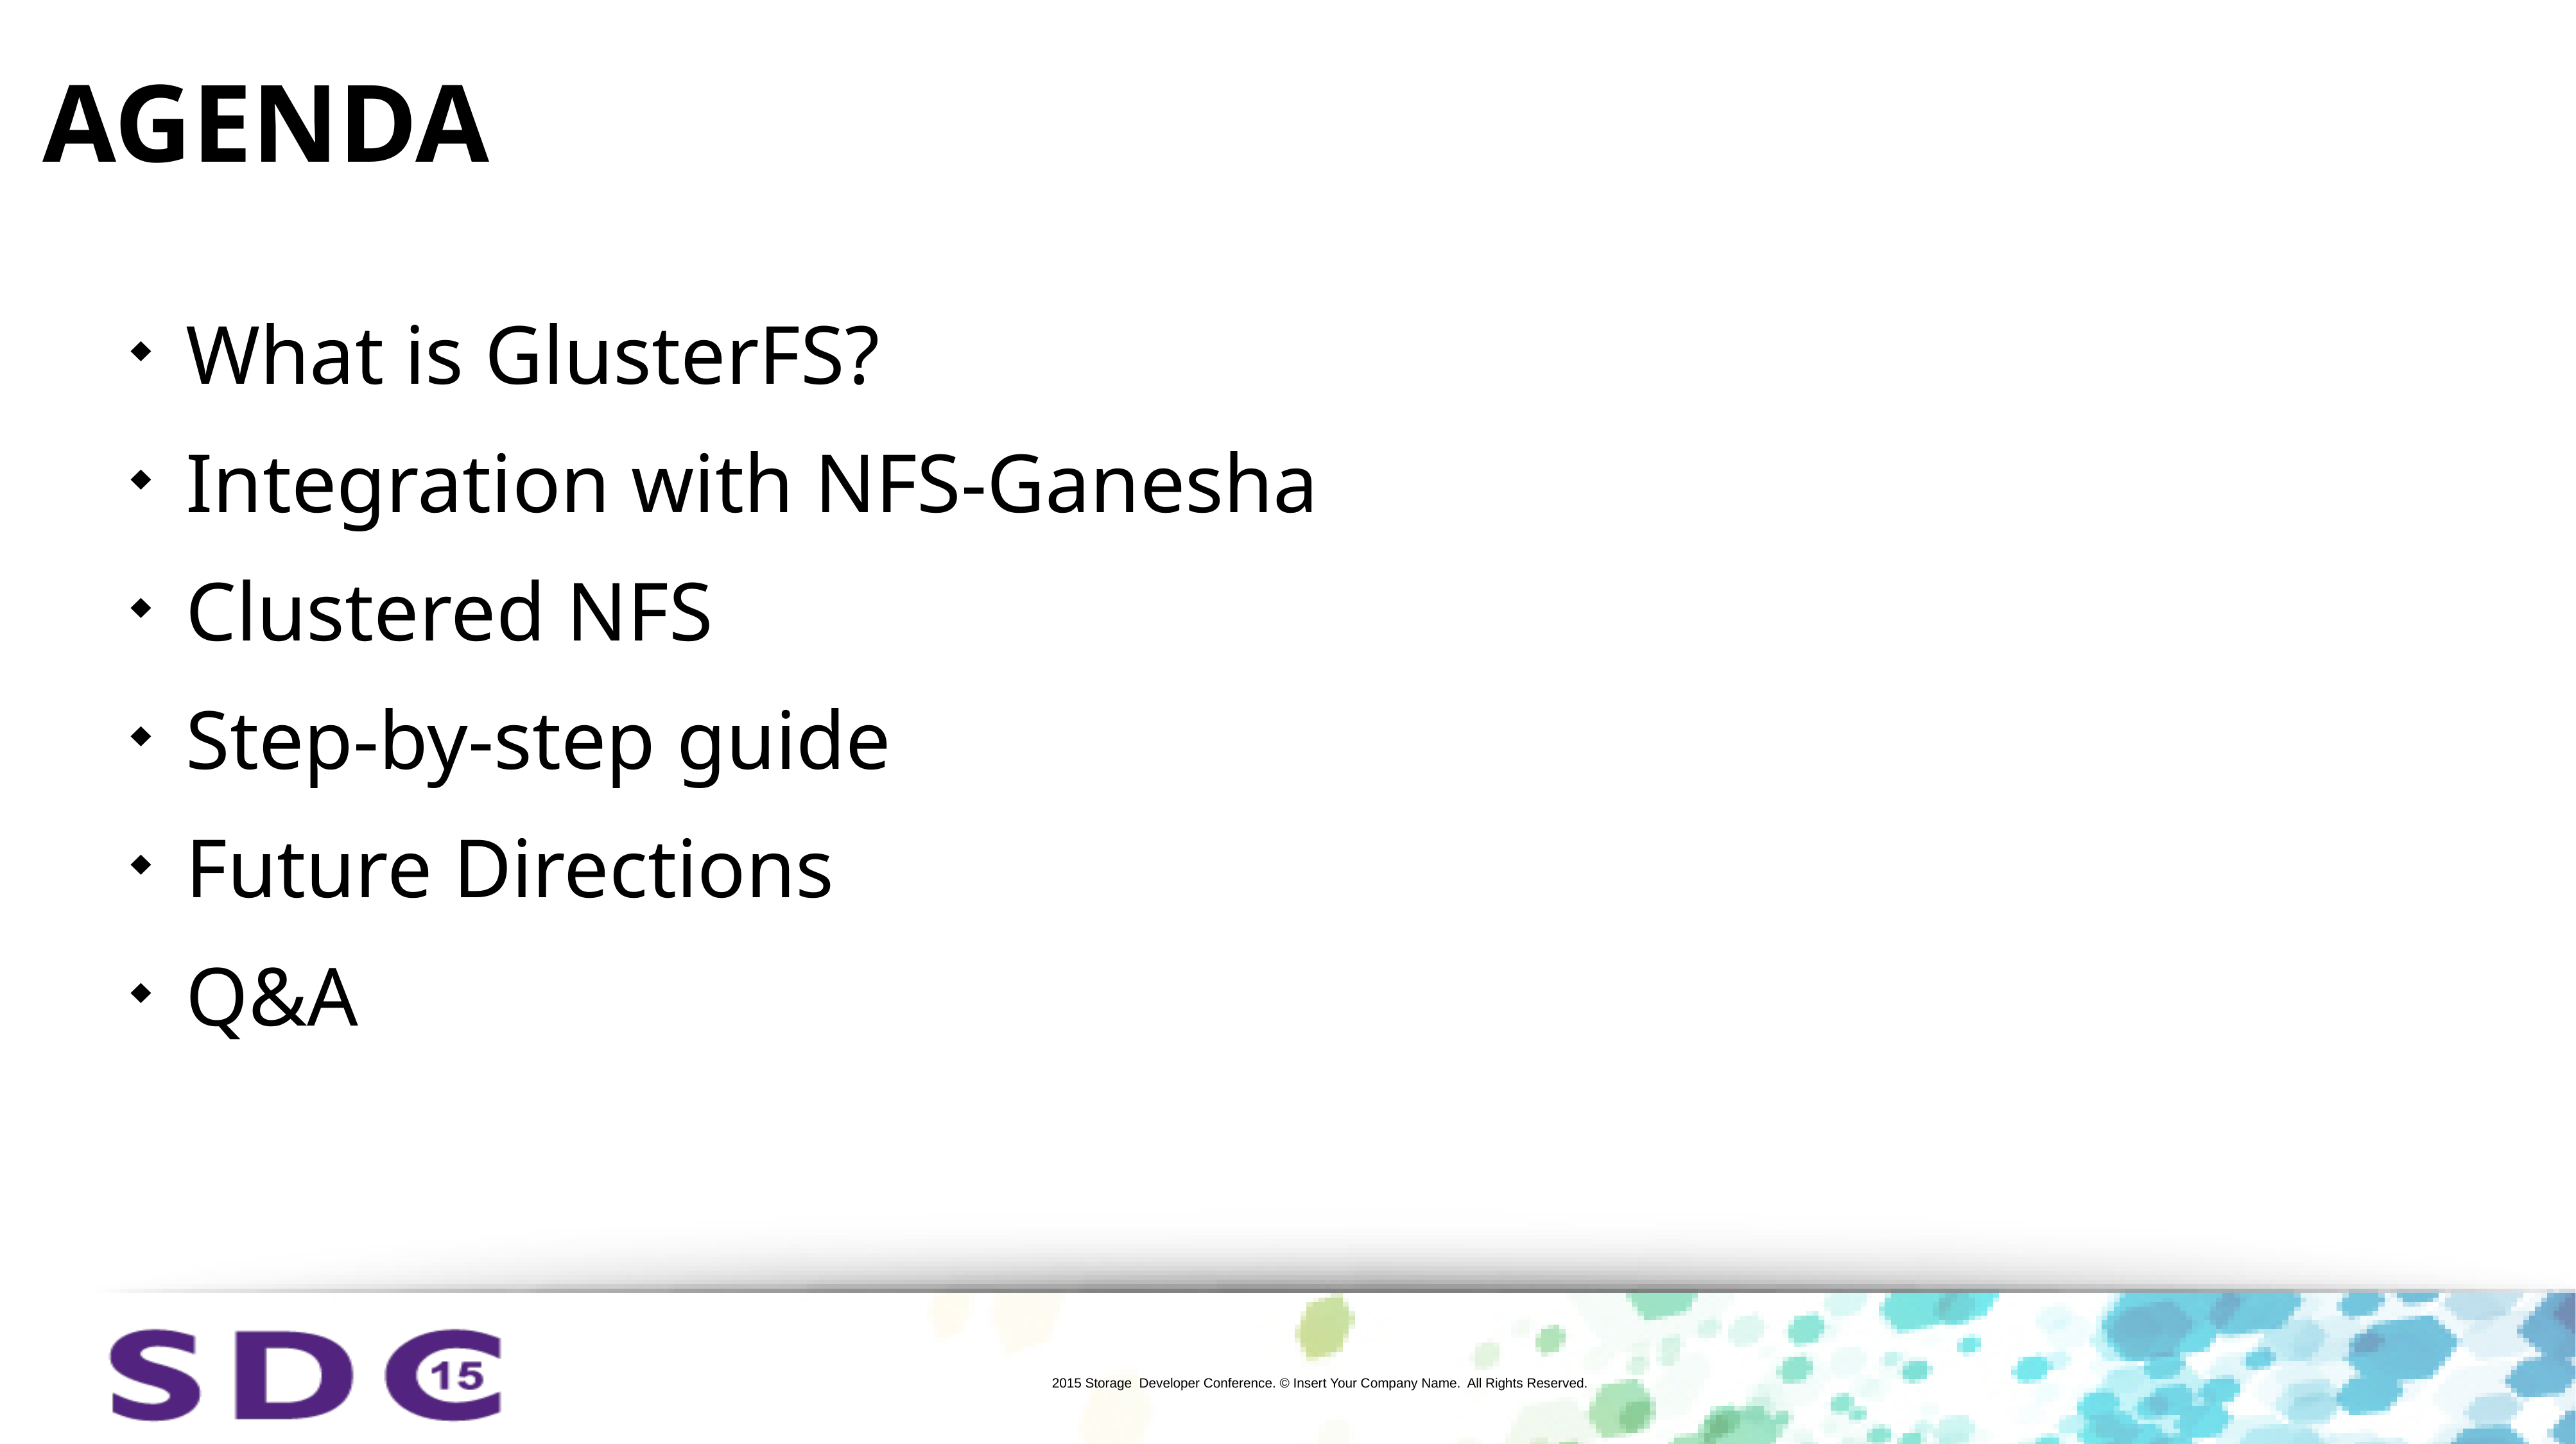

# AGENDA
 What is GlusterFS?
 Integration with NFS-Ganesha
 Clustered NFS
 Step-by-step guide
 Future Directions
 Q&A